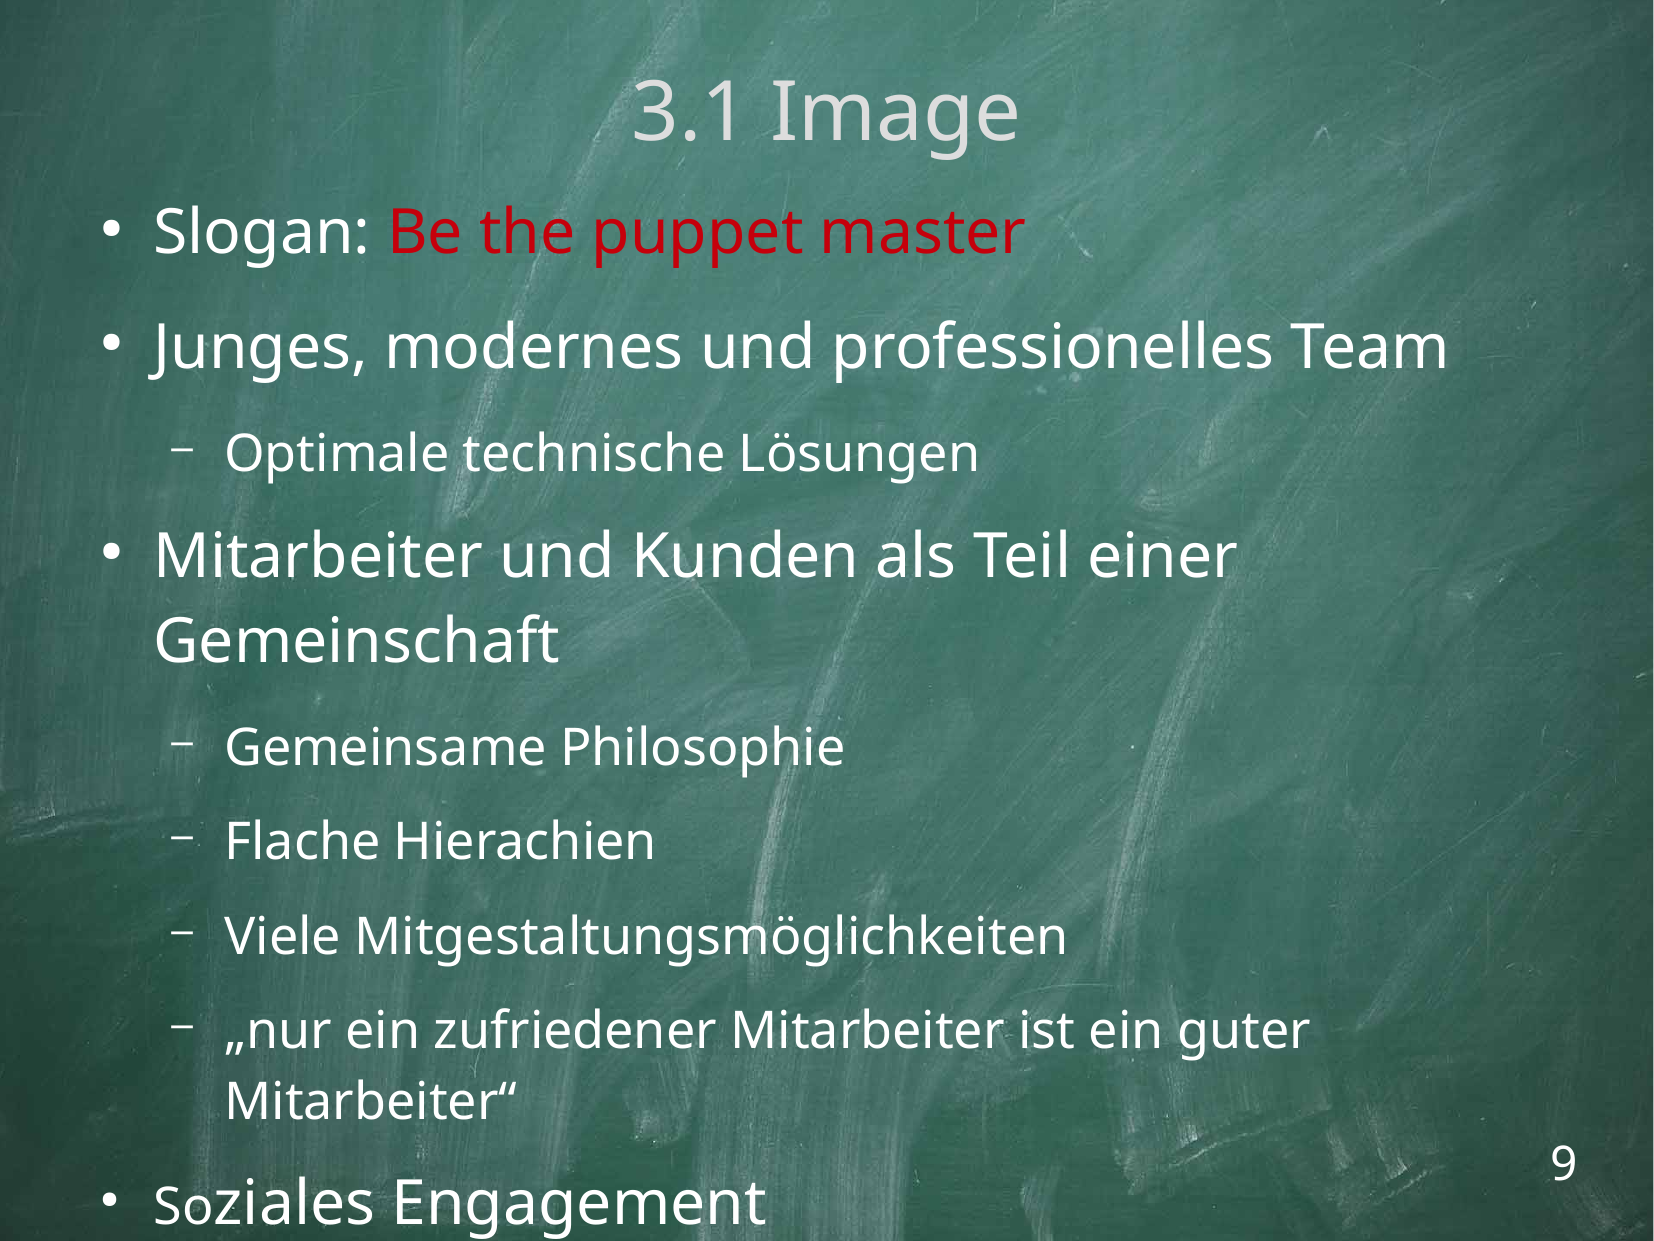

# 3.1 Image
Slogan: Be the puppet master
Junges, modernes und professionelles Team
Optimale technische Lösungen
Mitarbeiter und Kunden als Teil einer Gemeinschaft
Gemeinsame Philosophie
Flache Hierachien
Viele Mitgestaltungsmöglichkeiten
„nur ein zufriedener Mitarbeiter ist ein guter Mitarbeiter“
Soziales Engagement
9
Mittelstufenprojekt: Personal Kanban